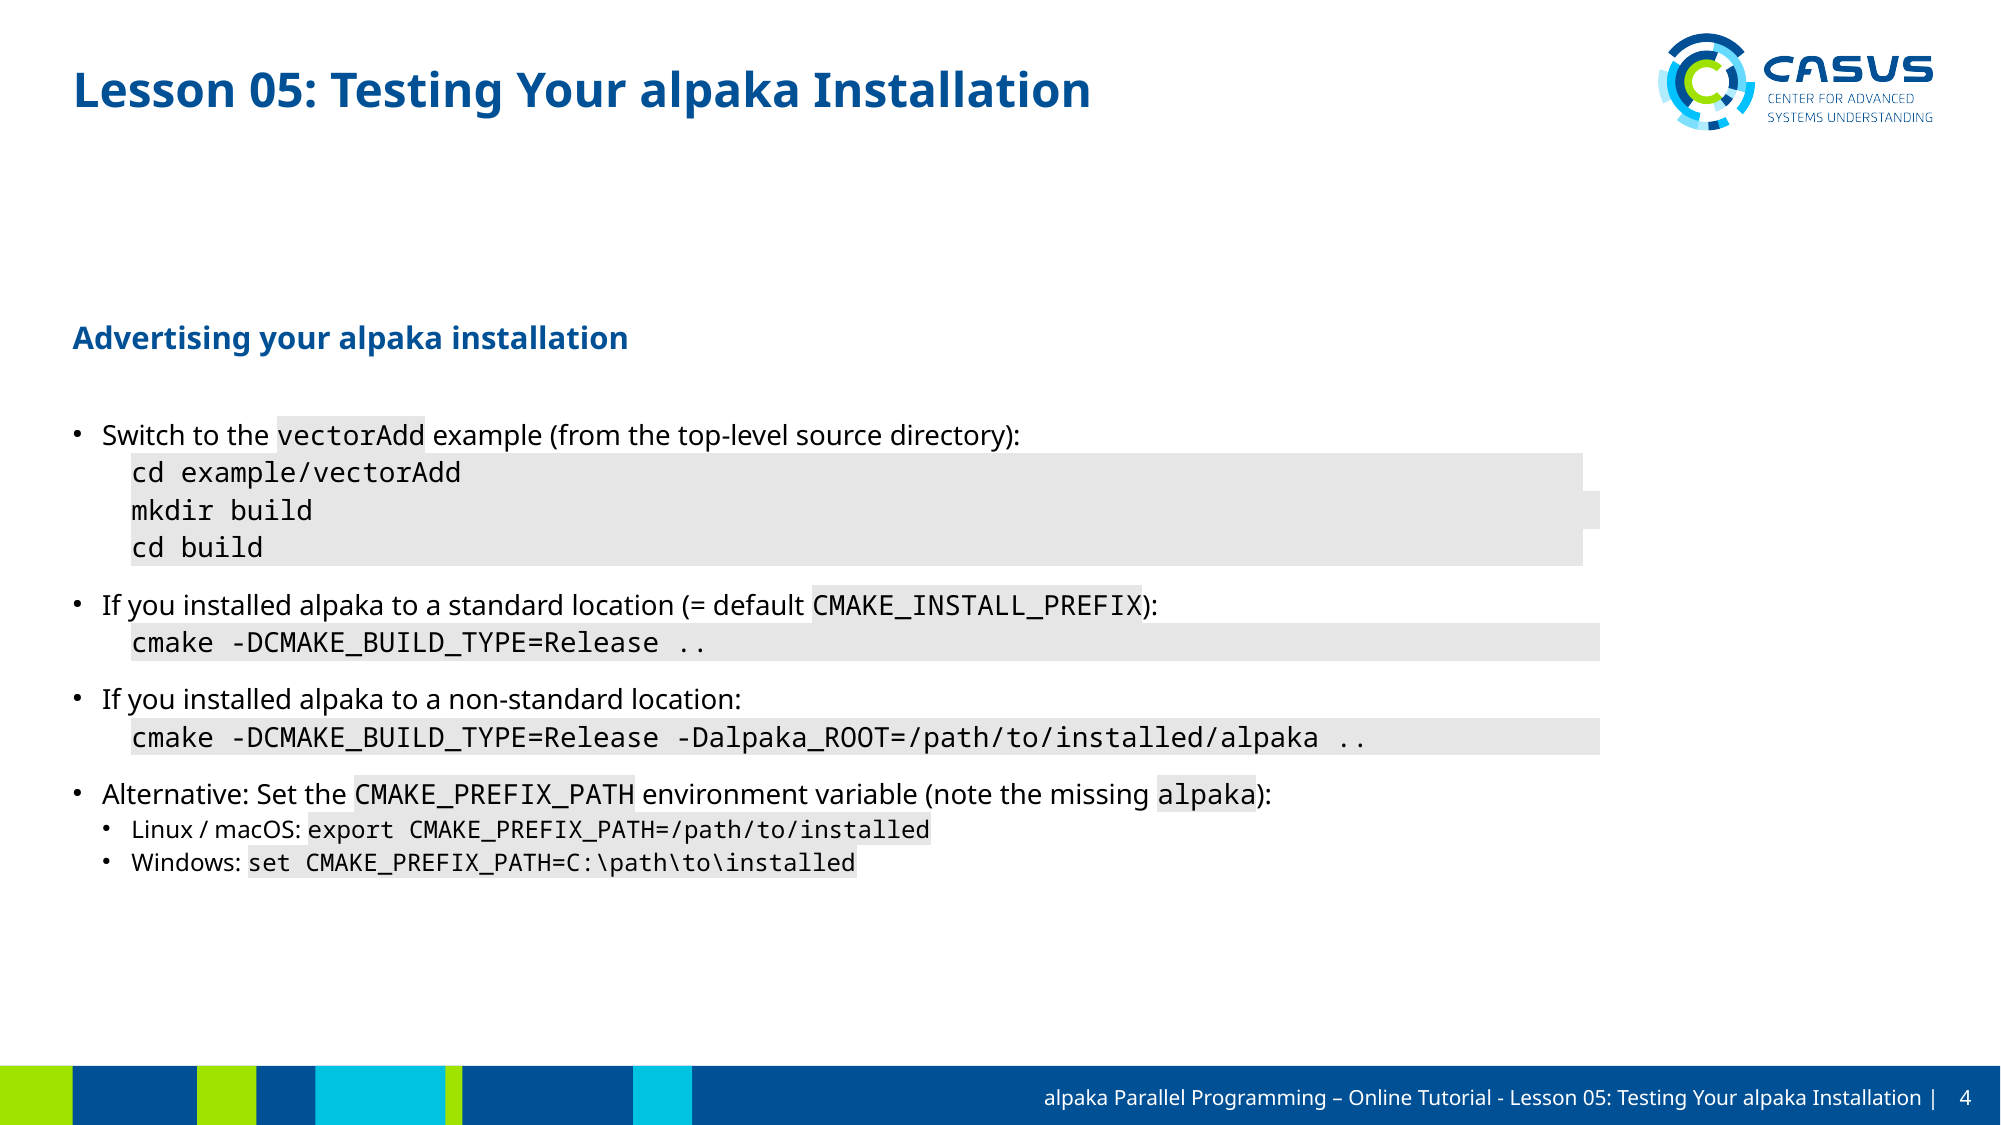

# Lesson 05: Testing Your alpaka Installation
Advertising your alpaka installation
Switch to the vectorAdd example (from the top-level source directory):
cd example/vectorAdd
mkdir build
cd build
If you installed alpaka to a standard location (= default CMAKE_INSTALL_PREFIX):
cmake -DCMAKE_BUILD_TYPE=Release ..
If you installed alpaka to a non-standard location:
cmake -DCMAKE_BUILD_TYPE=Release -Dalpaka_ROOT=/path/to/installed/alpaka ..
Alternative: Set the CMAKE_PREFIX_PATH environment variable (note the missing alpaka):
Linux / macOS: export CMAKE_PREFIX_PATH=/path/to/installed
Windows: set CMAKE_PREFIX_PATH=C:\path\to\installed
alpaka Parallel Programming – Online Tutorial - Lesson 05: Testing Your alpaka Installation
4